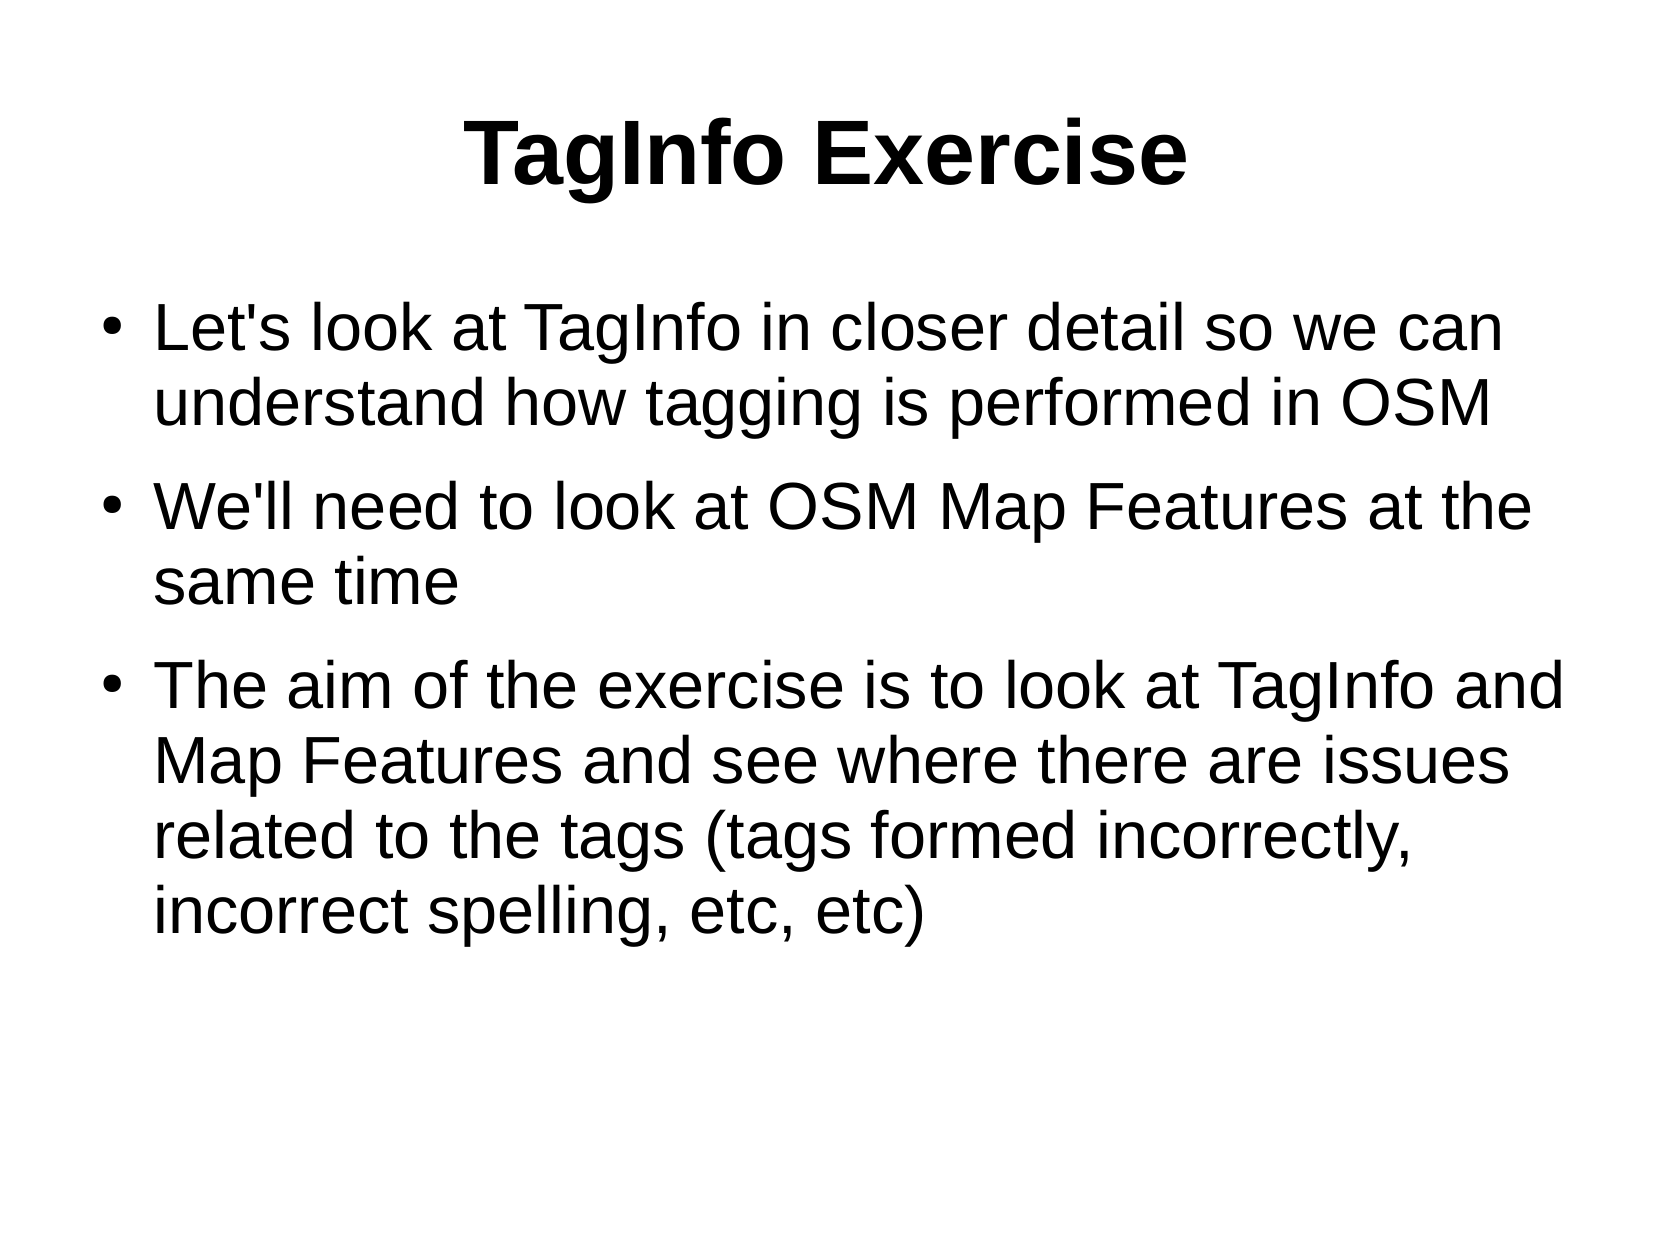

# TagInfo Exercise
Let's look at TagInfo in closer detail so we can understand how tagging is performed in OSM
We'll need to look at OSM Map Features at the same time
The aim of the exercise is to look at TagInfo and Map Features and see where there are issues related to the tags (tags formed incorrectly, incorrect spelling, etc, etc)